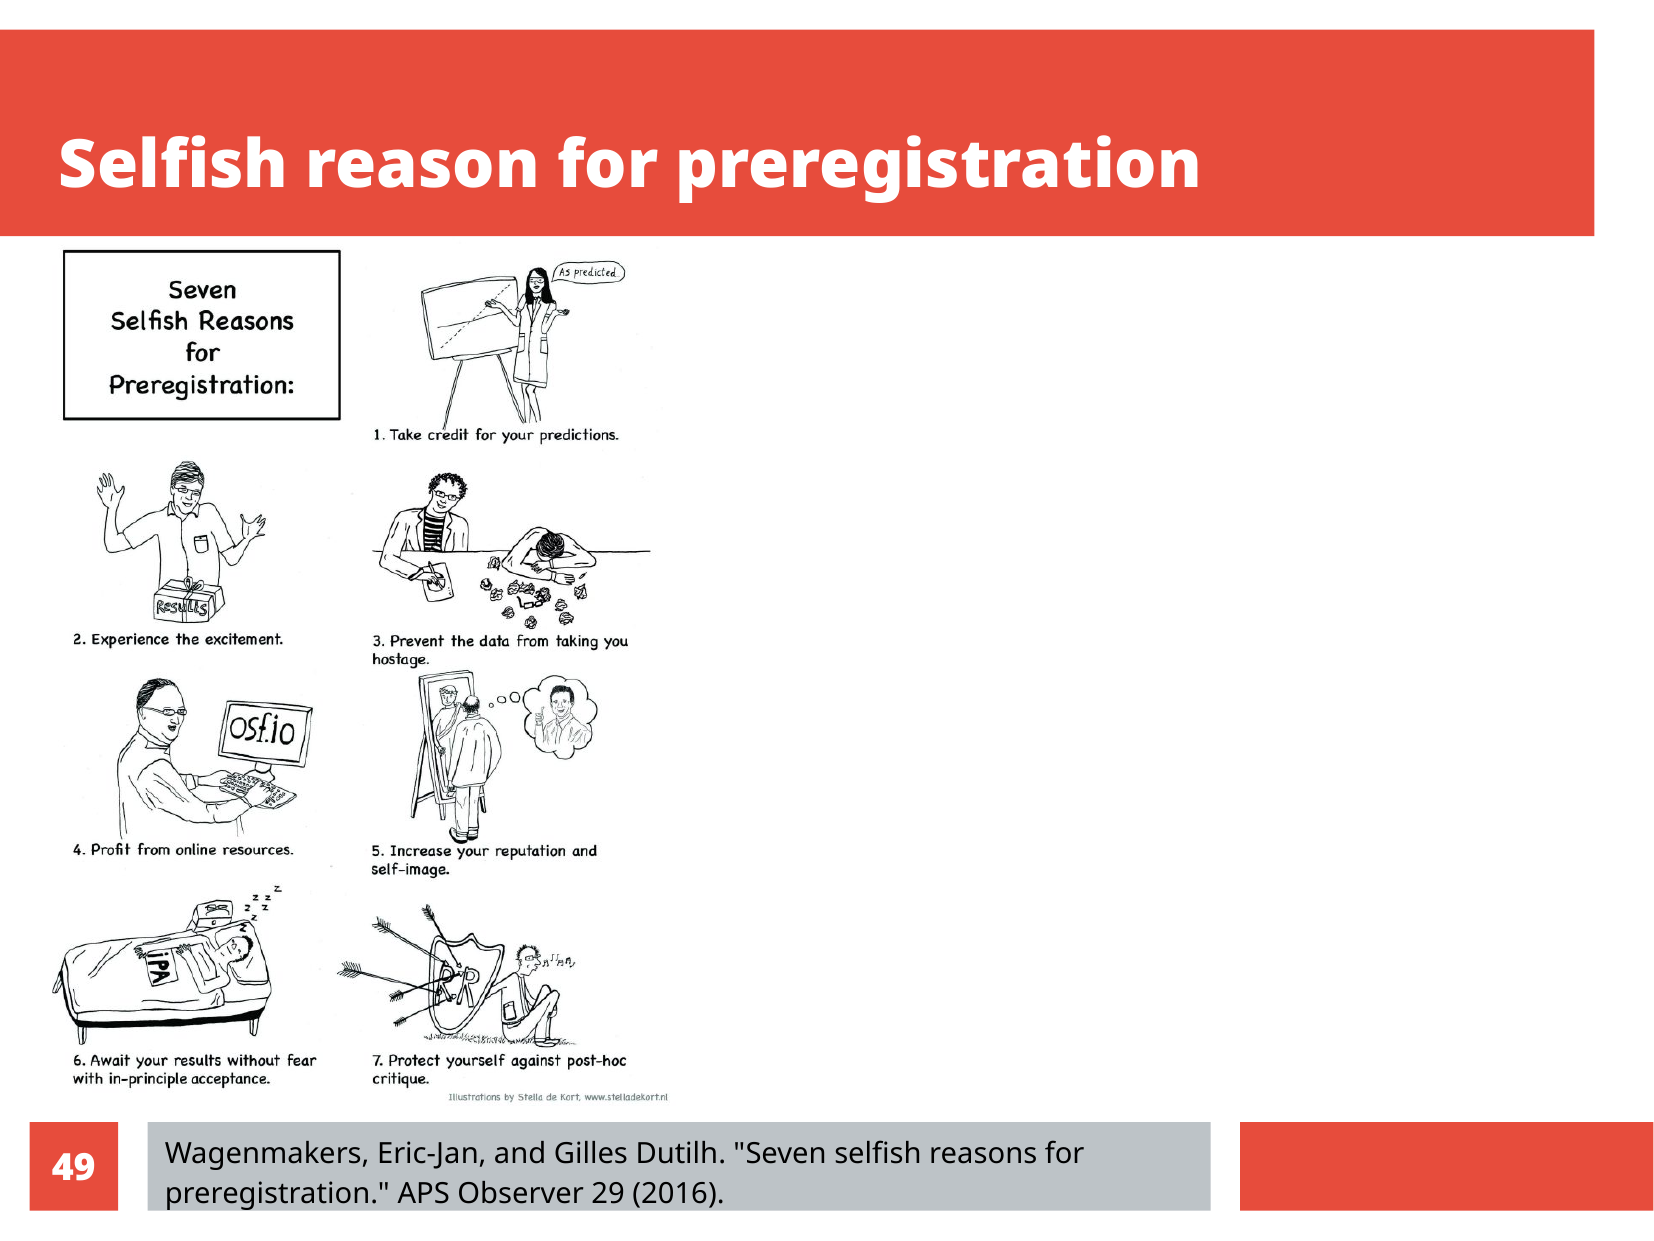

# Selfish reason for preregistration
49
Wagenmakers, Eric-Jan, and Gilles Dutilh. "Seven selfish reasons for preregistration." APS Observer 29 (2016).